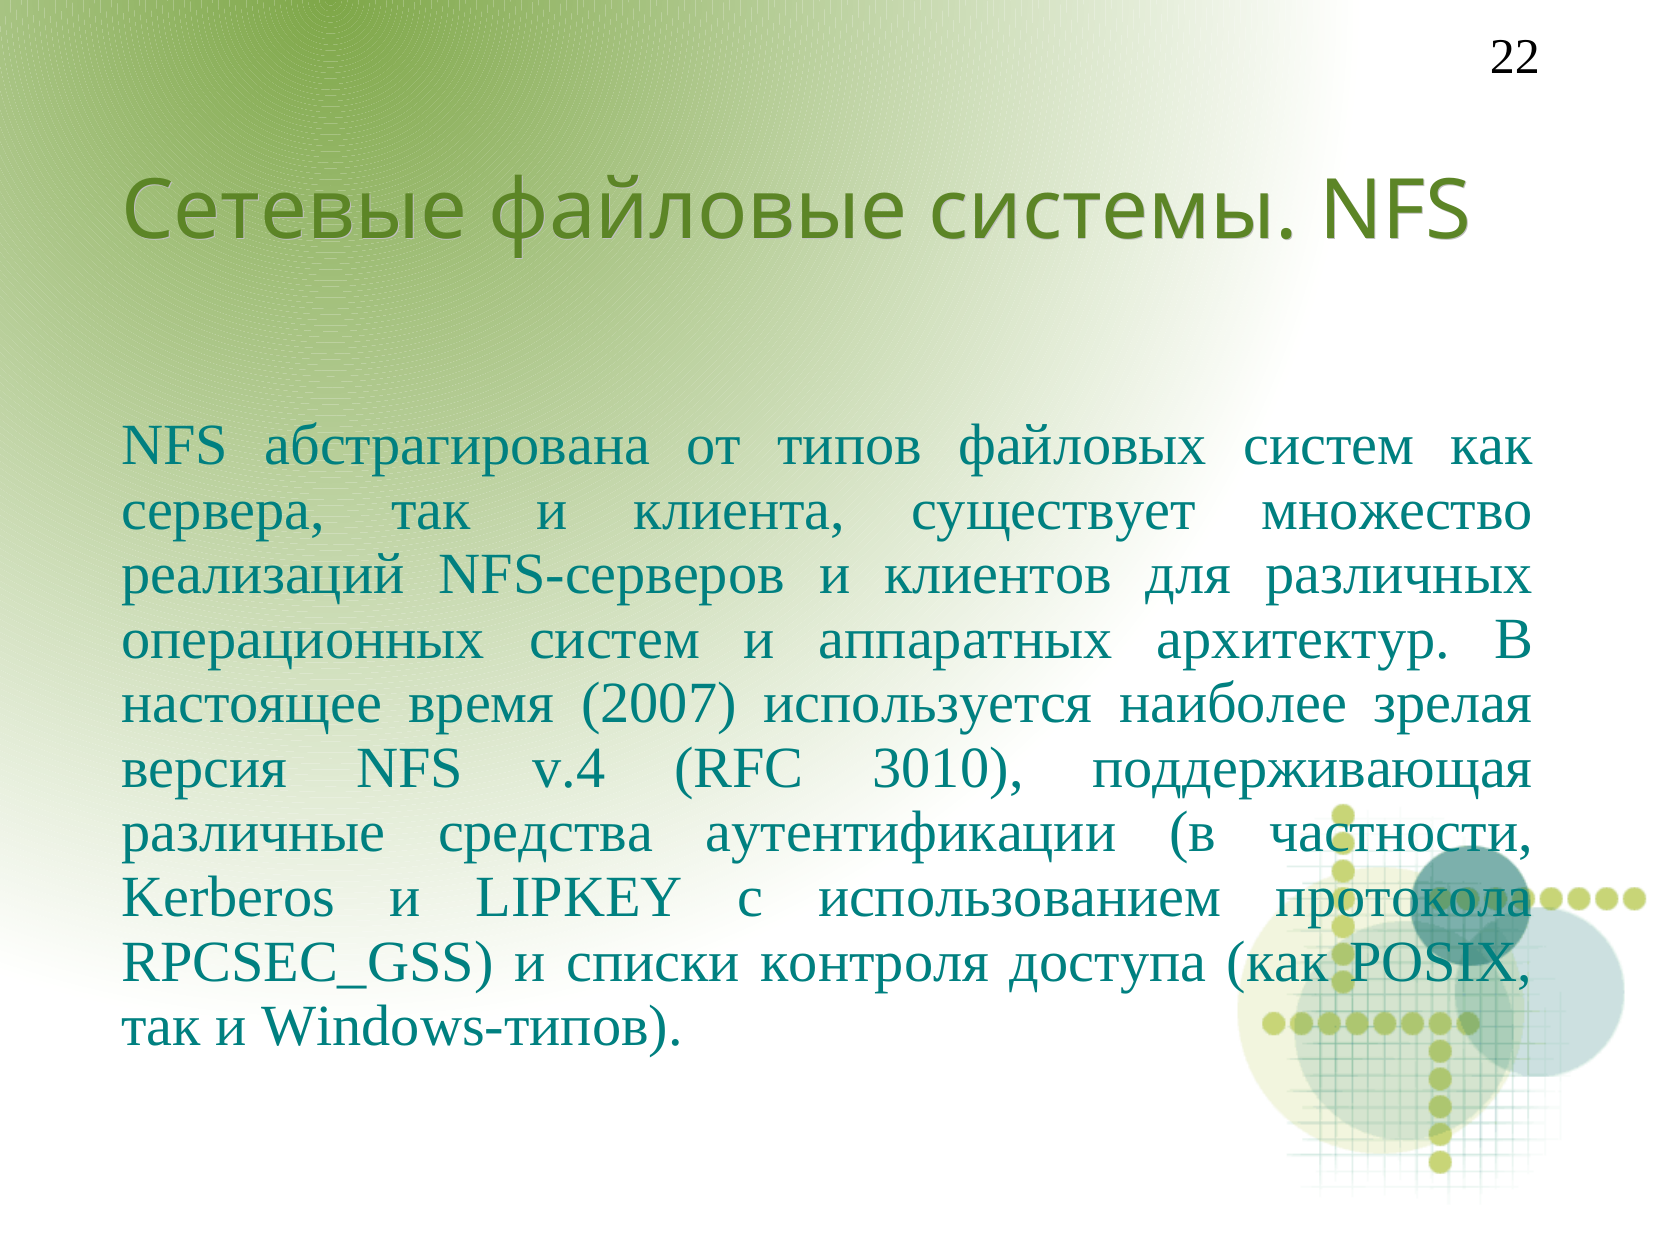

# Сетевые файловые системы. NFS
NFS абстрагирована от типов файловых систем как сервера, так и клиента, существует множество реализаций NFS-серверов и клиентов для различных операционных систем и аппаратных архитектур. В настоящее время (2007) используется наиболее зрелая версия NFS v.4 (RFC 3010), поддерживающая различные средства аутентификации (в частности, Kerberos и LIPKEY с использованием протокола RPCSEC_GSS) и списки контроля доступа (как POSIX, так и Windows-типов).